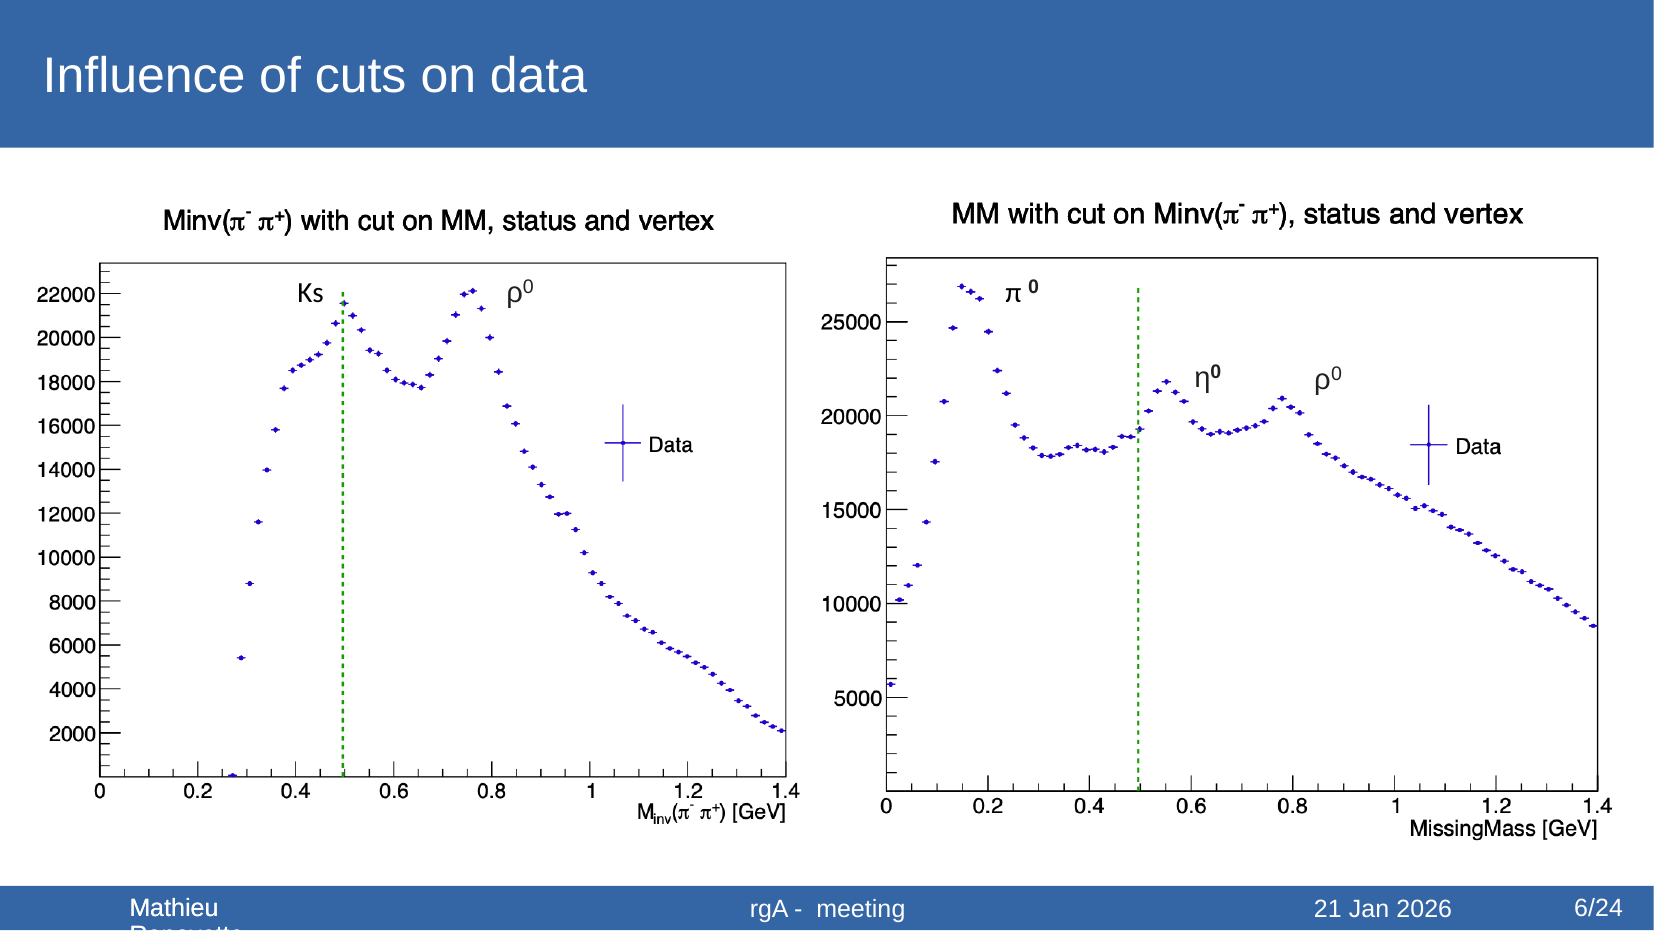

Influence of cuts on data
Ks
ρ0
π 0
η0
ρ0
Mathieu Ronayette
6/24
Mathieu Ronayette
rgA - meeting
21 Jan 2026